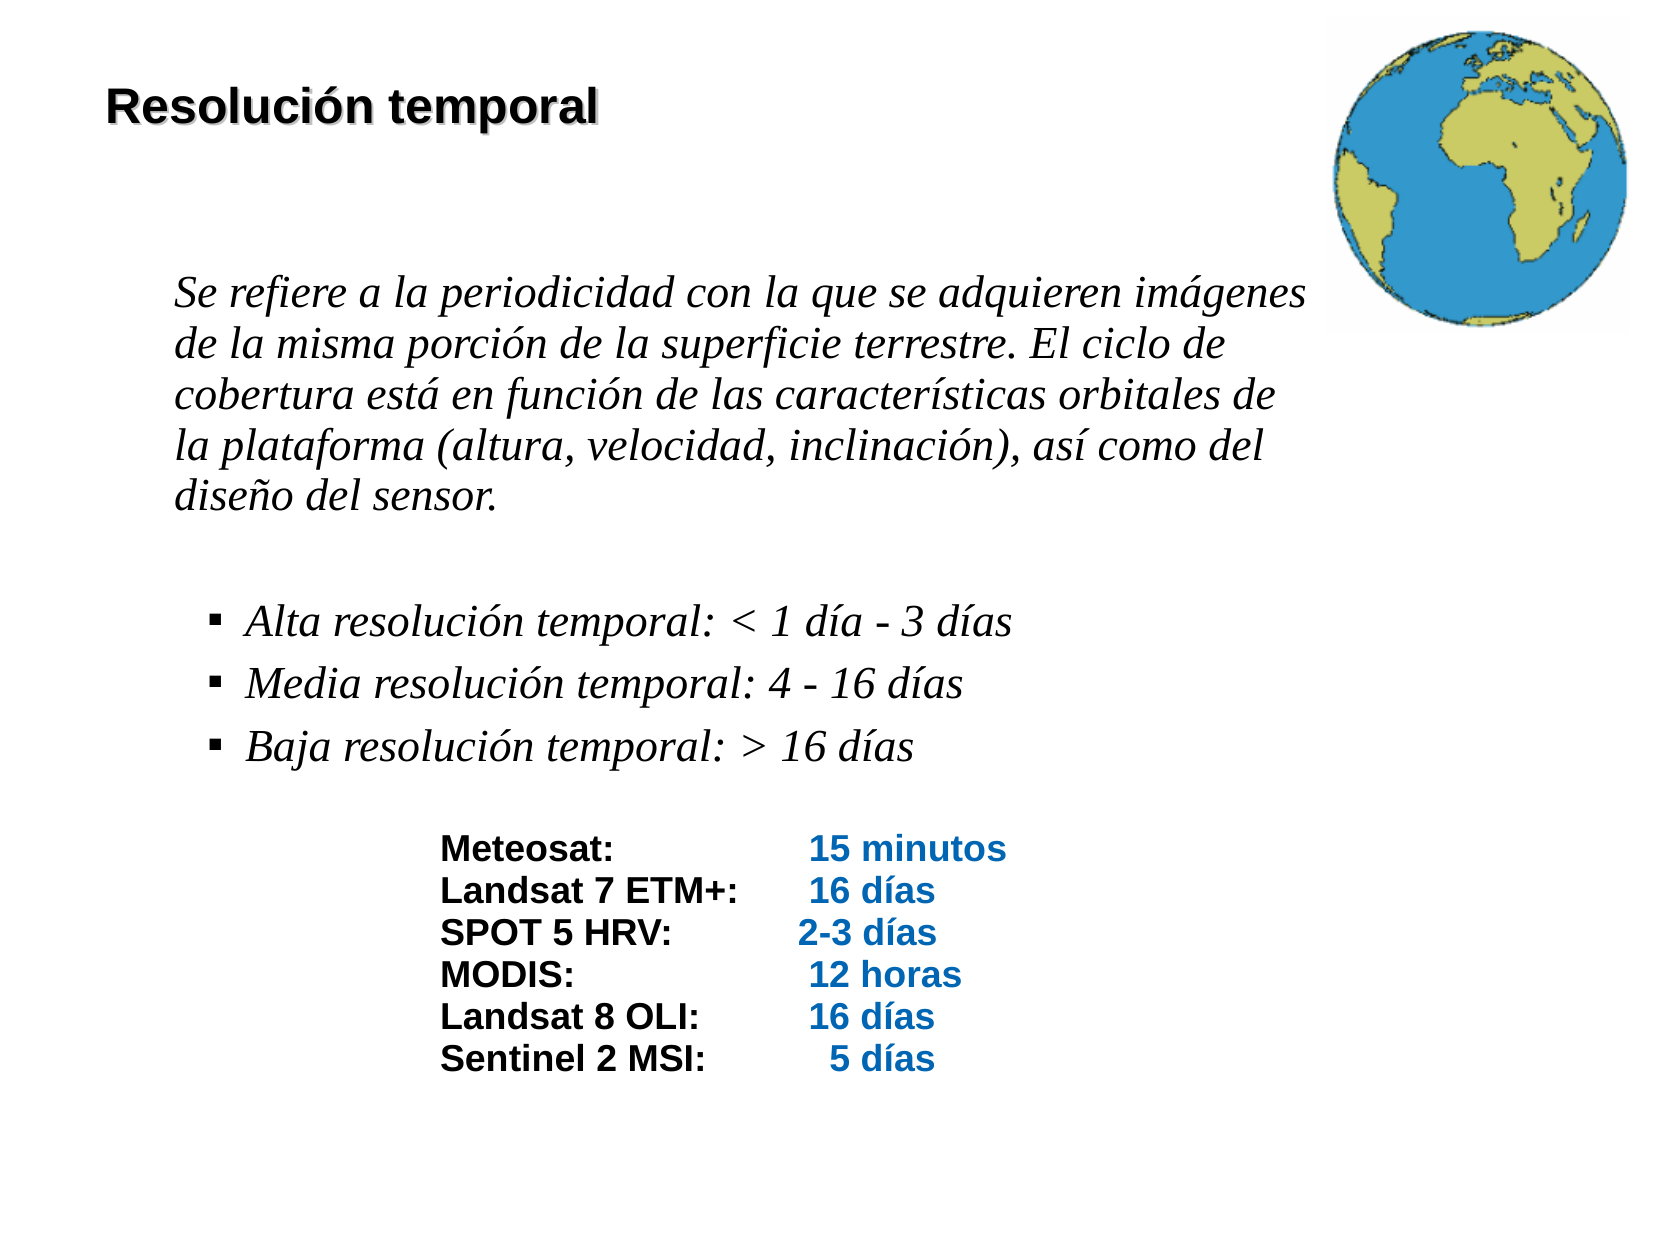

Resolución temporal
Se refiere a la periodicidad con la que se adquieren imágenes de la misma porción de la superficie terrestre. El ciclo de cobertura está en función de las características orbitales de la plataforma (altura, velocidad, inclinación), así como del diseño del sensor.
Alta resolución temporal: < 1 día - 3 días
Media resolución temporal: 4 - 16 días
Baja resolución temporal: > 16 días
Meteosat:			15 minutos
Landsat 7 ETM+: 	16 días
SPOT 5 HRV:	 2-3 días
MODIS:			 12 horas
Landsat 8 OLI: 	 16 días
Sentinel 2 MSI:	 5 días